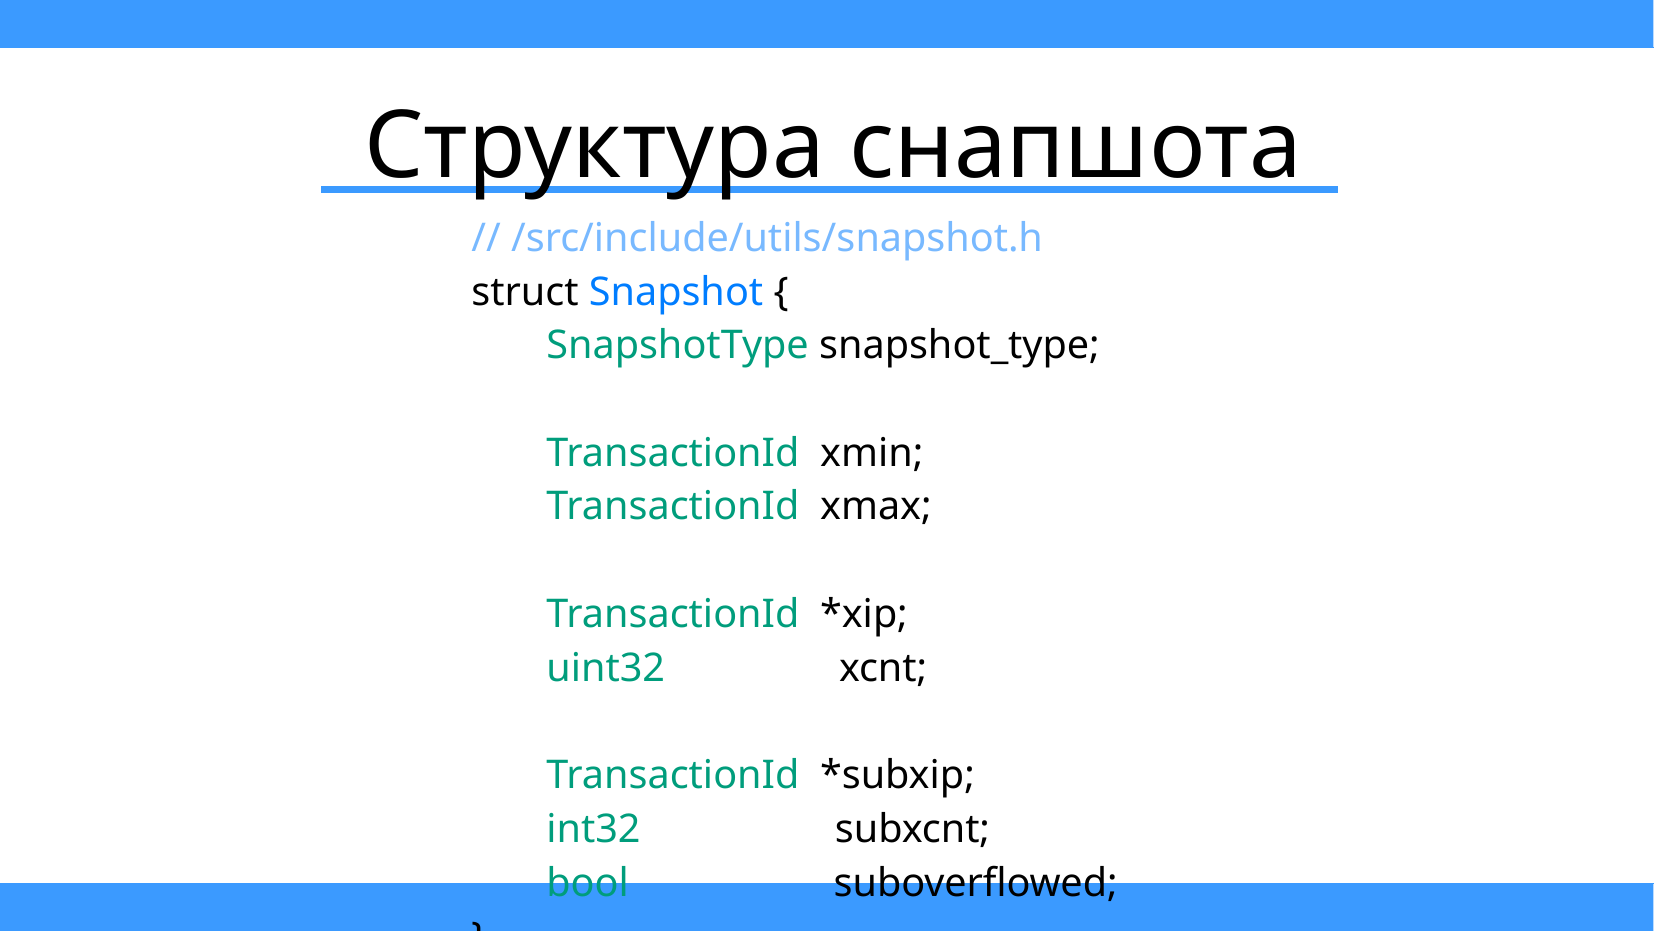

Структура снапшота
// /src/include/utils/snapshot.h
struct Snapshot {
	SnapshotType snapshot_type;
	TransactionId xmin;
	TransactionId xmax;
	TransactionId *xip;
	uint32 xcnt;
	TransactionId *subxip;
	int32 subxcnt;
	bool suboverflowed;
}